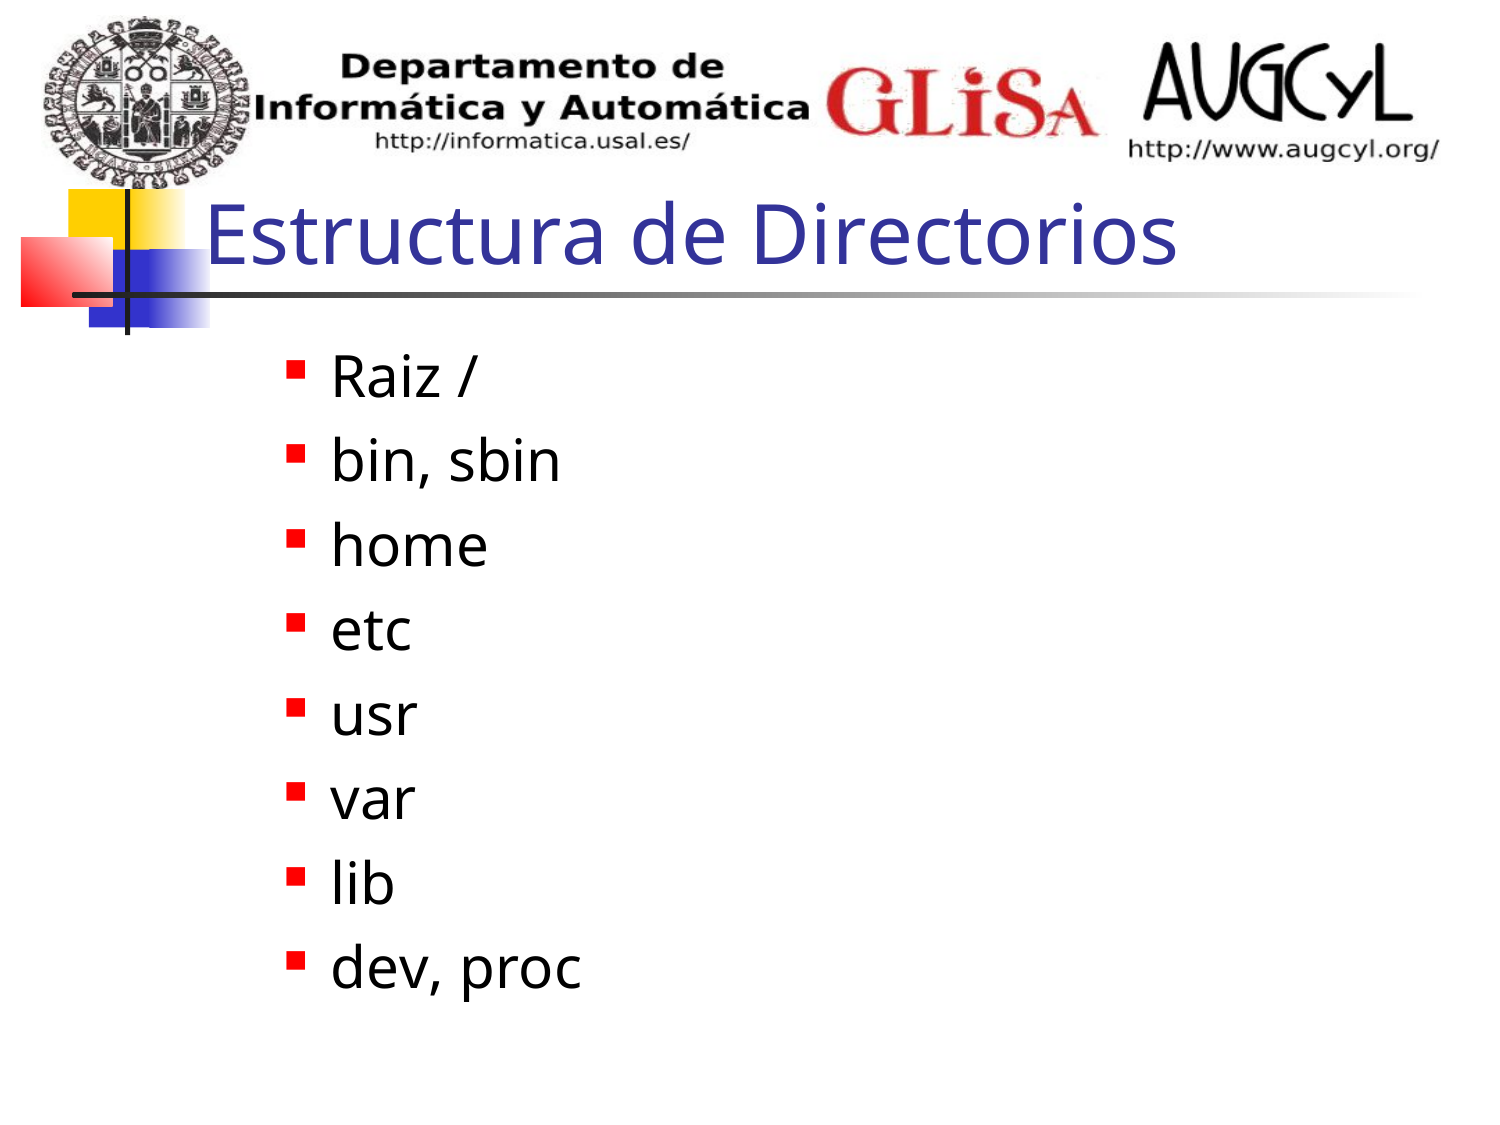

# Estructura de Directorios
Raiz /
bin, sbin
home
etc
usr
var
lib
dev, proc